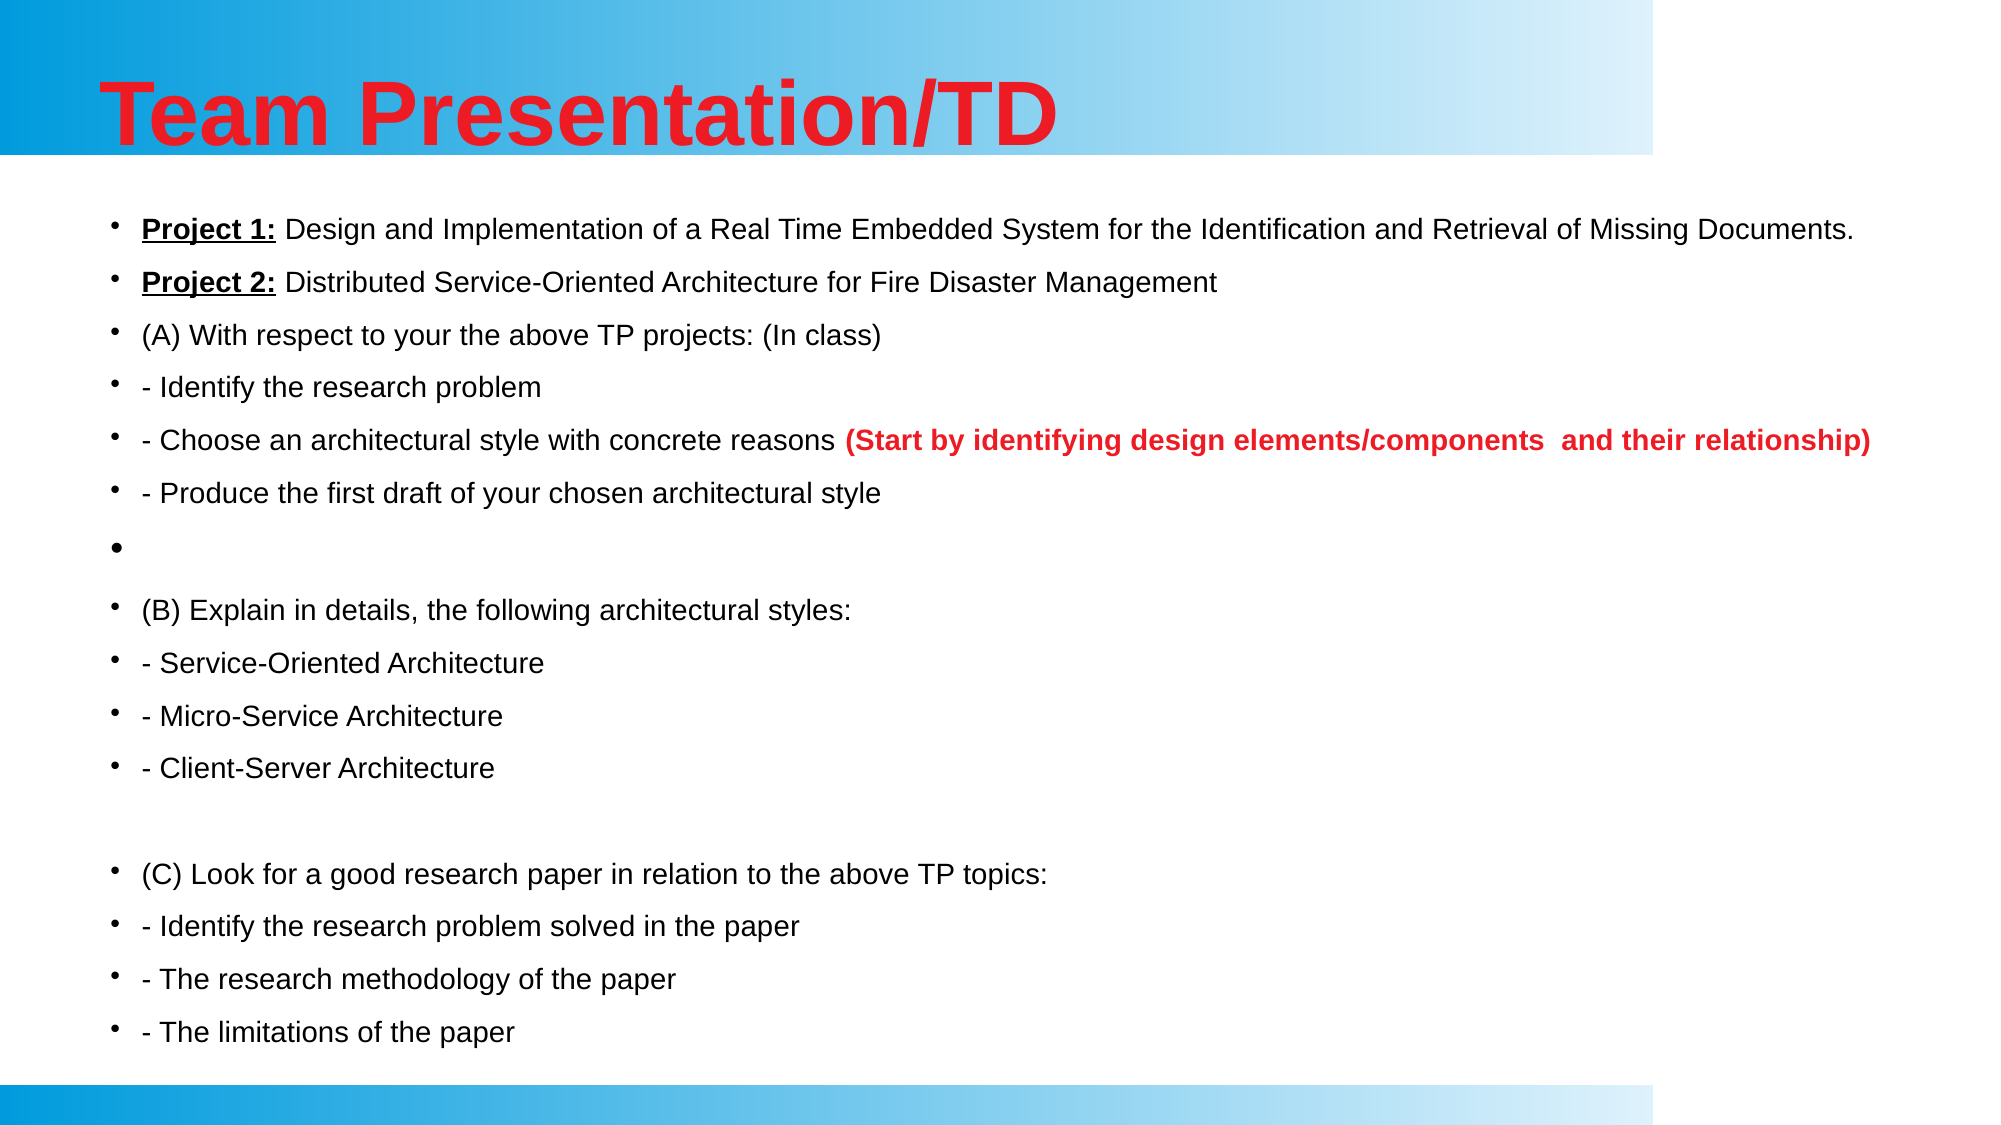

# Team Presentation/TD
Project 1: Design and Implementation of a Real Time Embedded System for the Identification and Retrieval of Missing Documents.
Project 2: Distributed Service-Oriented Architecture for Fire Disaster Management
(A) With respect to your the above TP projects: (In class)
- Identify the research problem
- Choose an architectural style with concrete reasons (Start by identifying design elements/components and their relationship)
- Produce the first draft of your chosen architectural style
(B) Explain in details, the following architectural styles:
- Service-Oriented Architecture
- Micro-Service Architecture
- Client-Server Architecture
(C) Look for a good research paper in relation to the above TP topics:
- Identify the research problem solved in the paper
- The research methodology of the paper
- The limitations of the paper